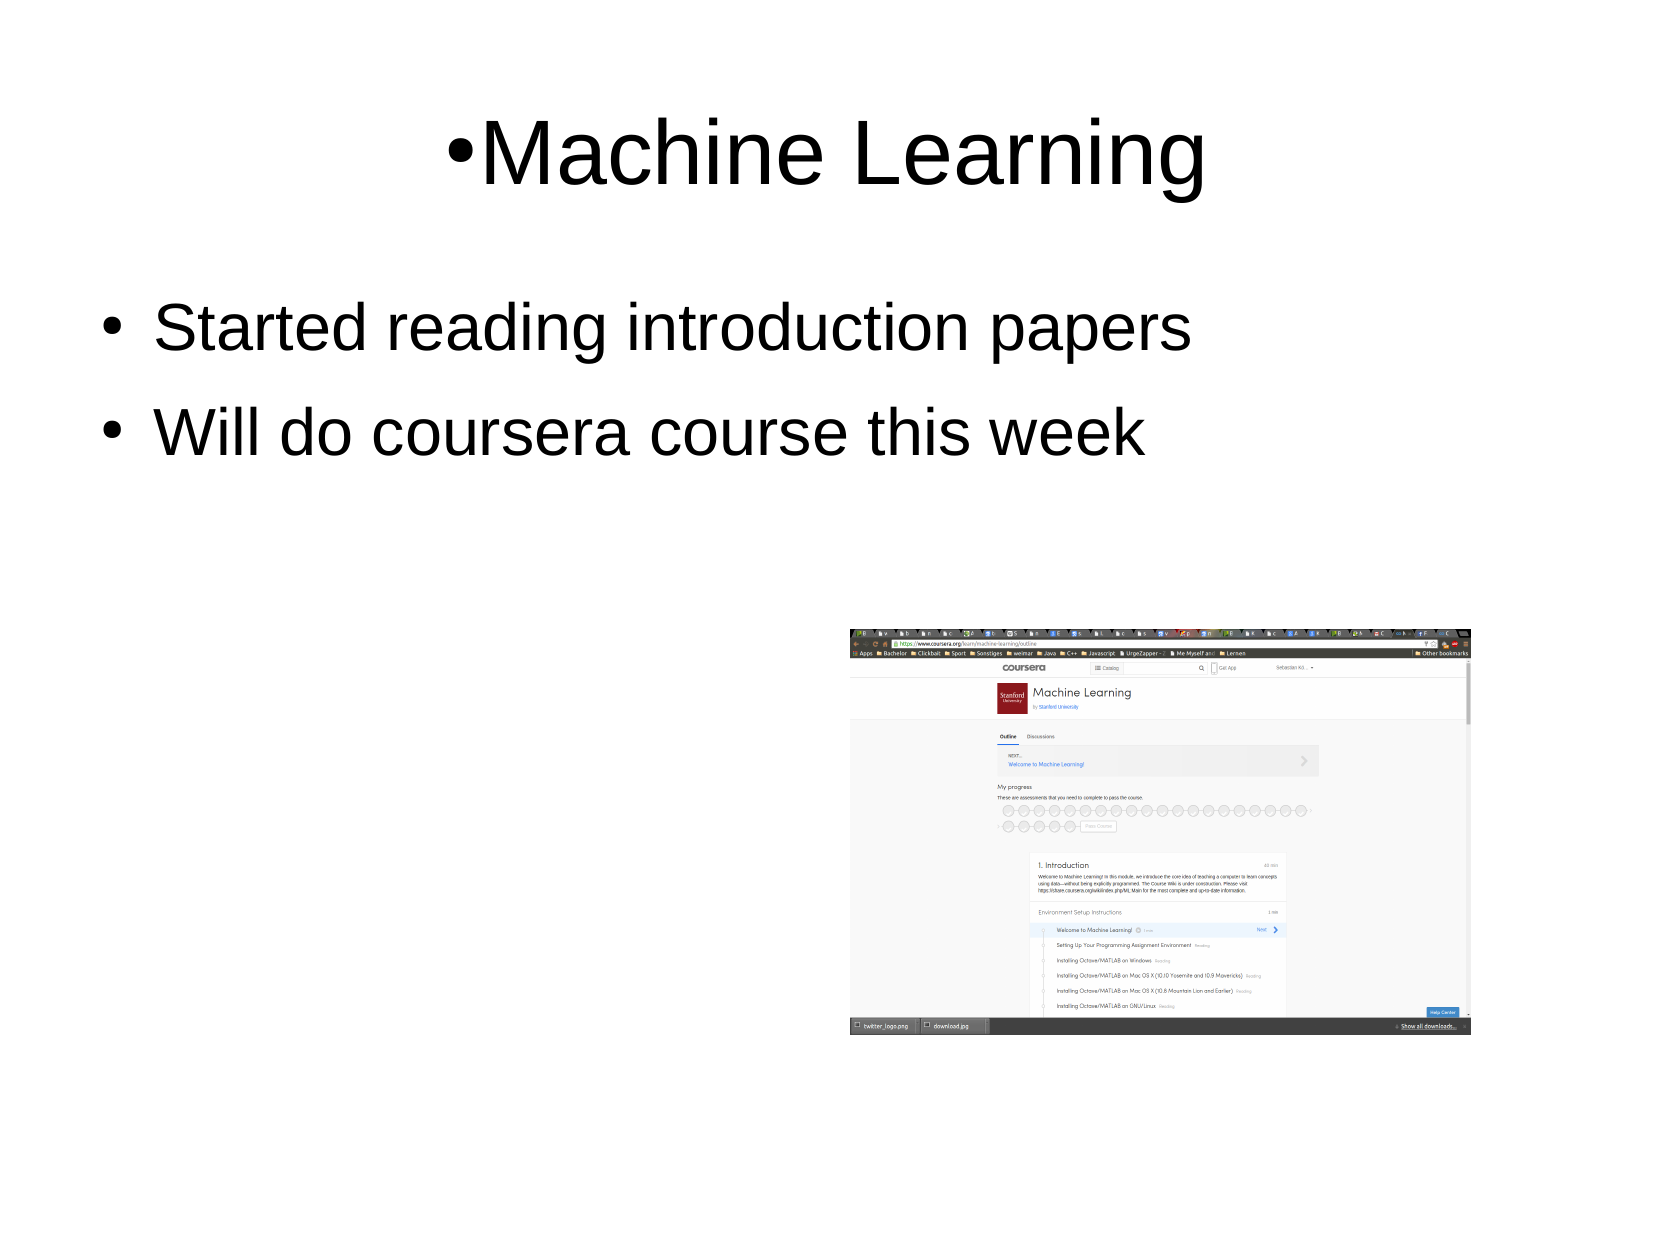

# Machine Learning
Started reading introduction papers
Will do coursera course this week